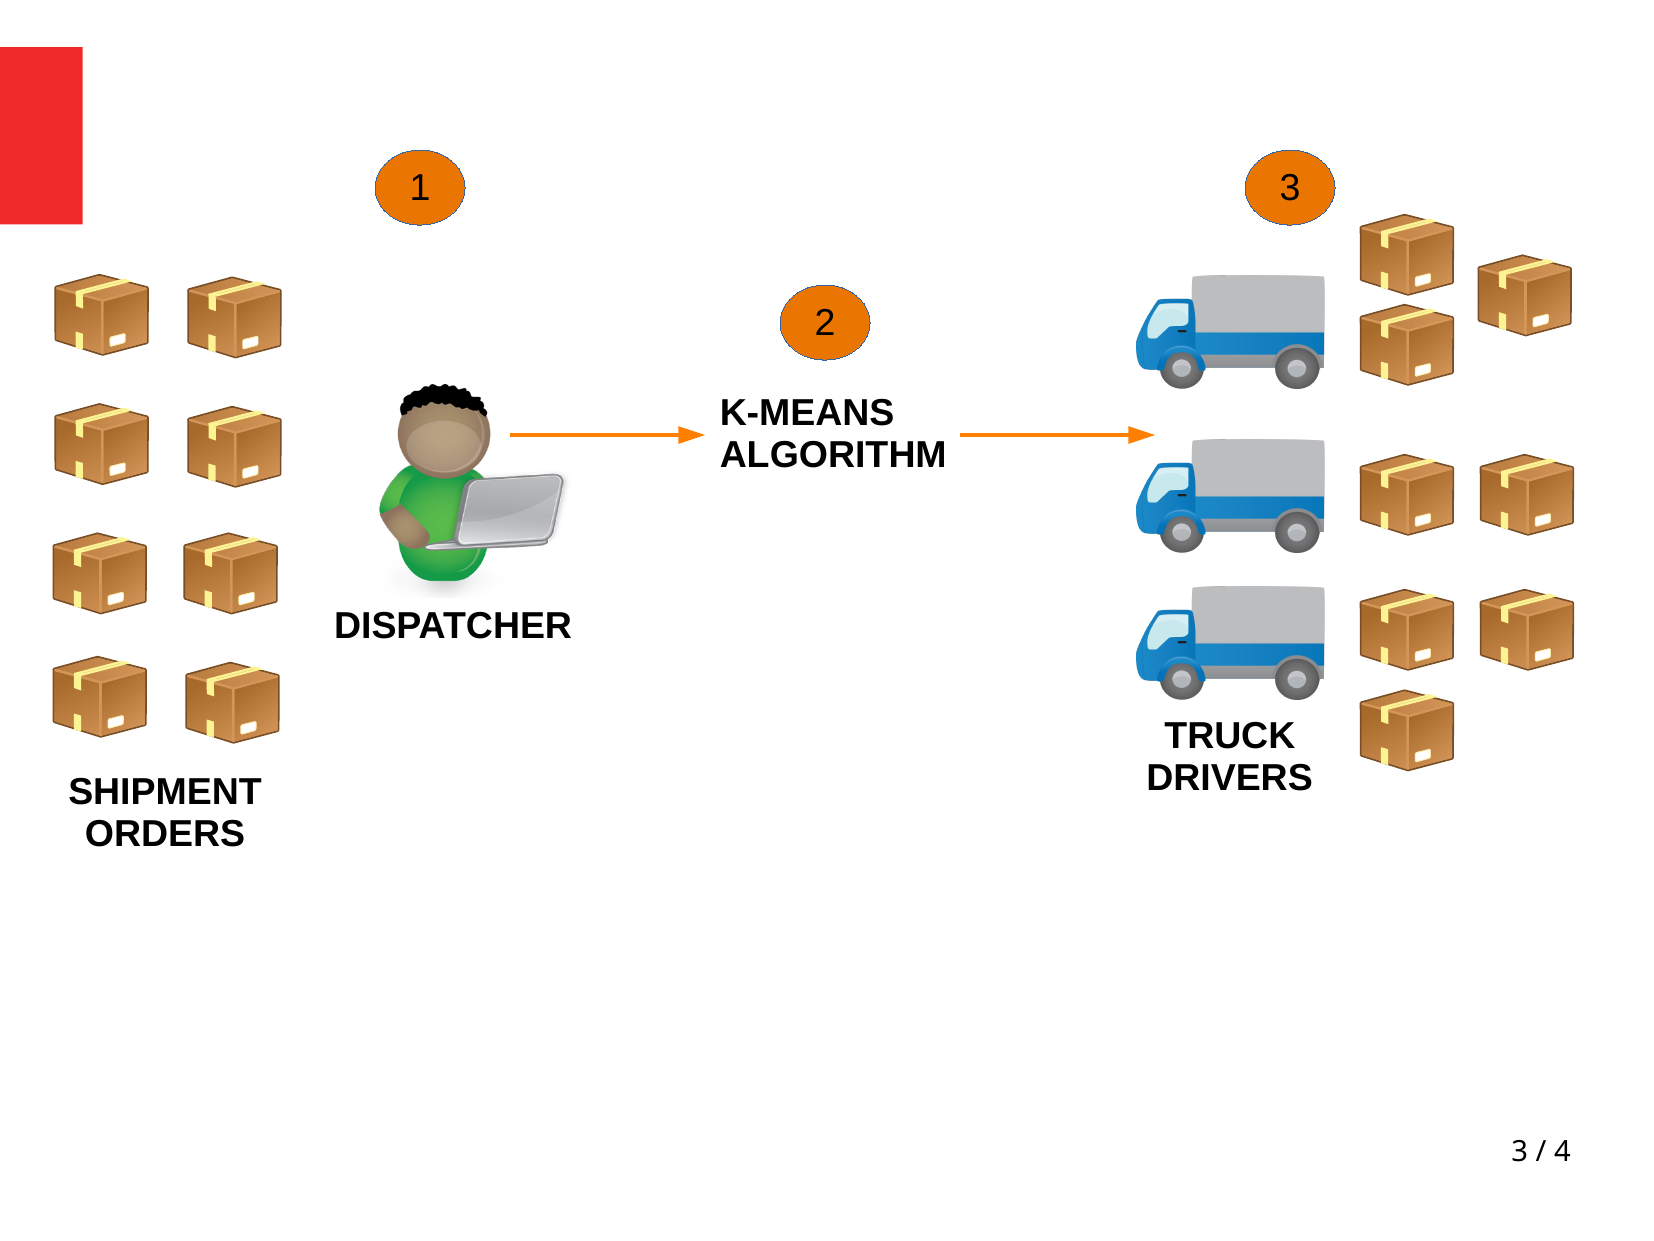

1
3
K-MEANS
ALGORITHM
DISPATCHER
TRUCK DRIVERS
SHIPMENT ORDERS
2
3